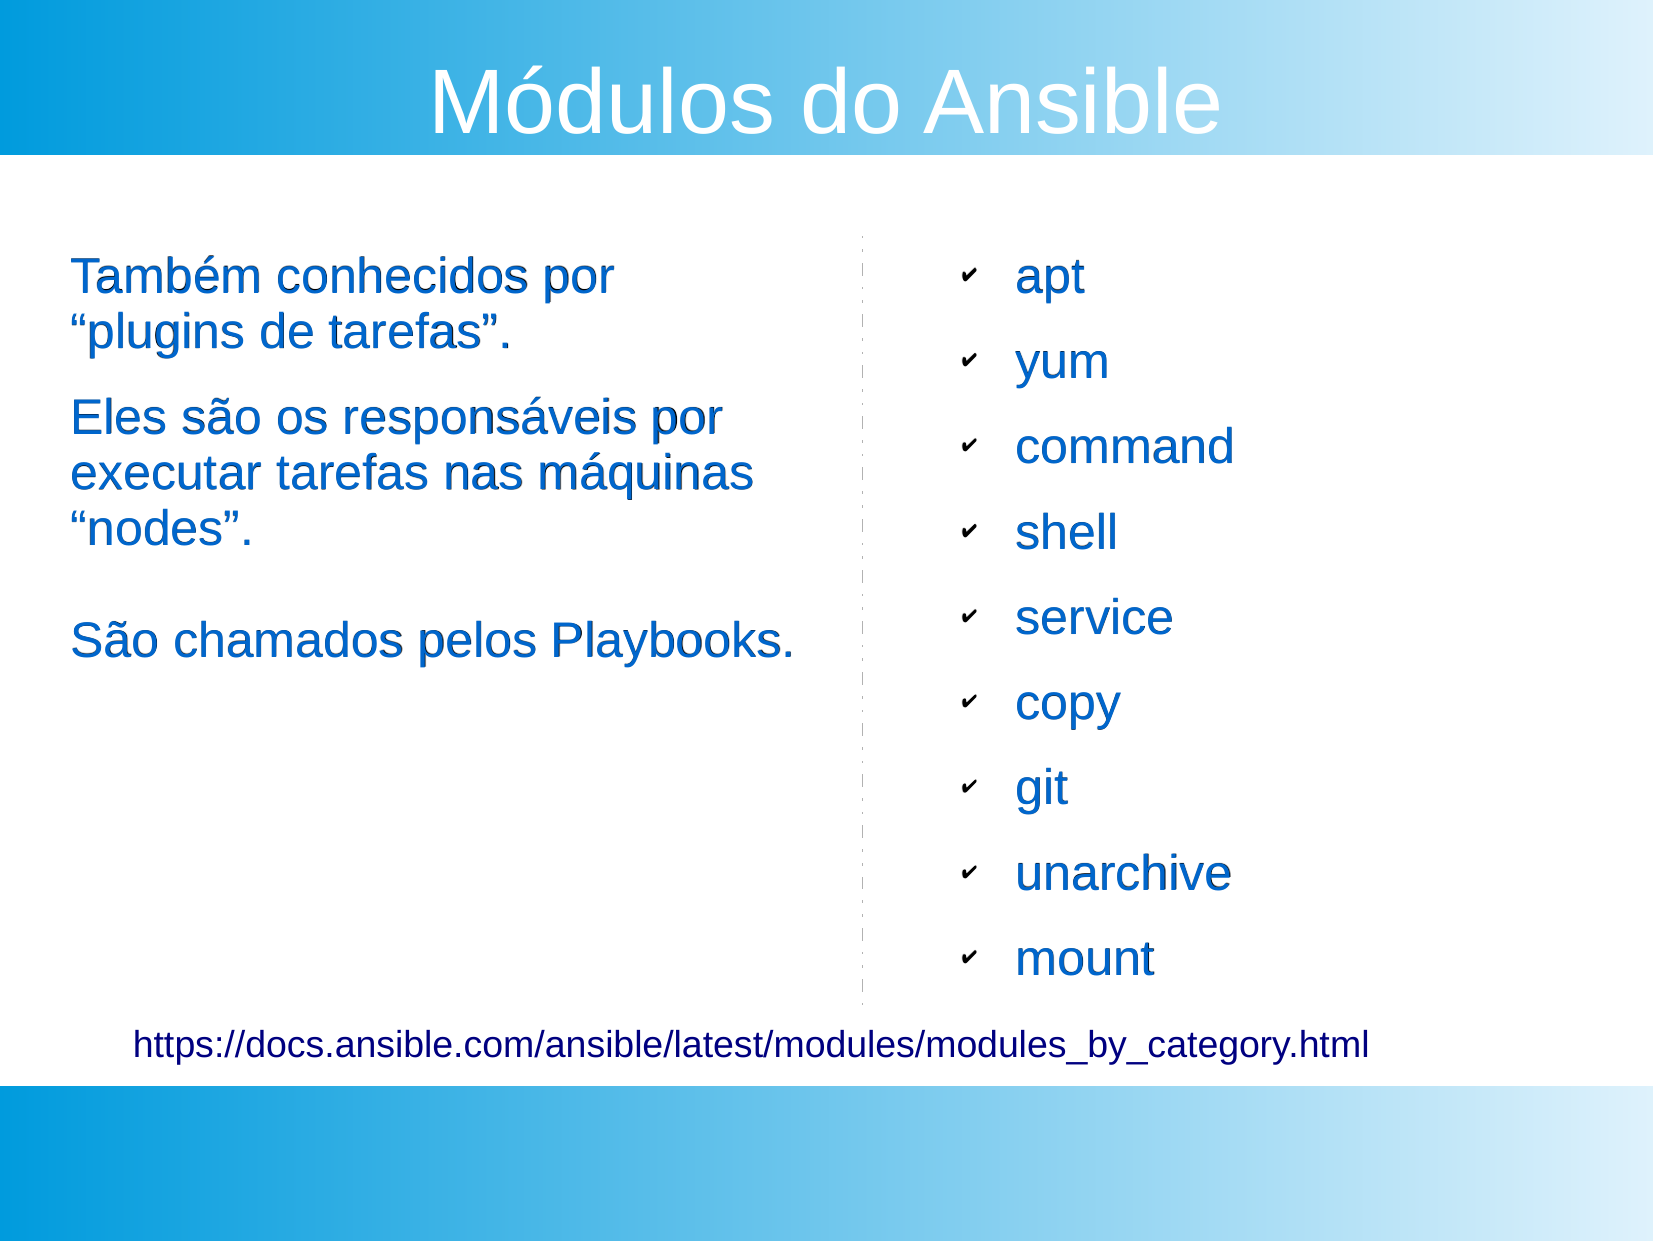

# Módulos do Ansible
Também conhecidos por “plugins de tarefas”.
Eles são os responsáveis por executar tarefas nas máquinas “nodes”.
São chamados pelos Playbooks.
apt
yum
command
shell
service
copy
­git
unarchive
mount
https://docs.ansible.com/ansible/latest/modules/modules_by_category.html